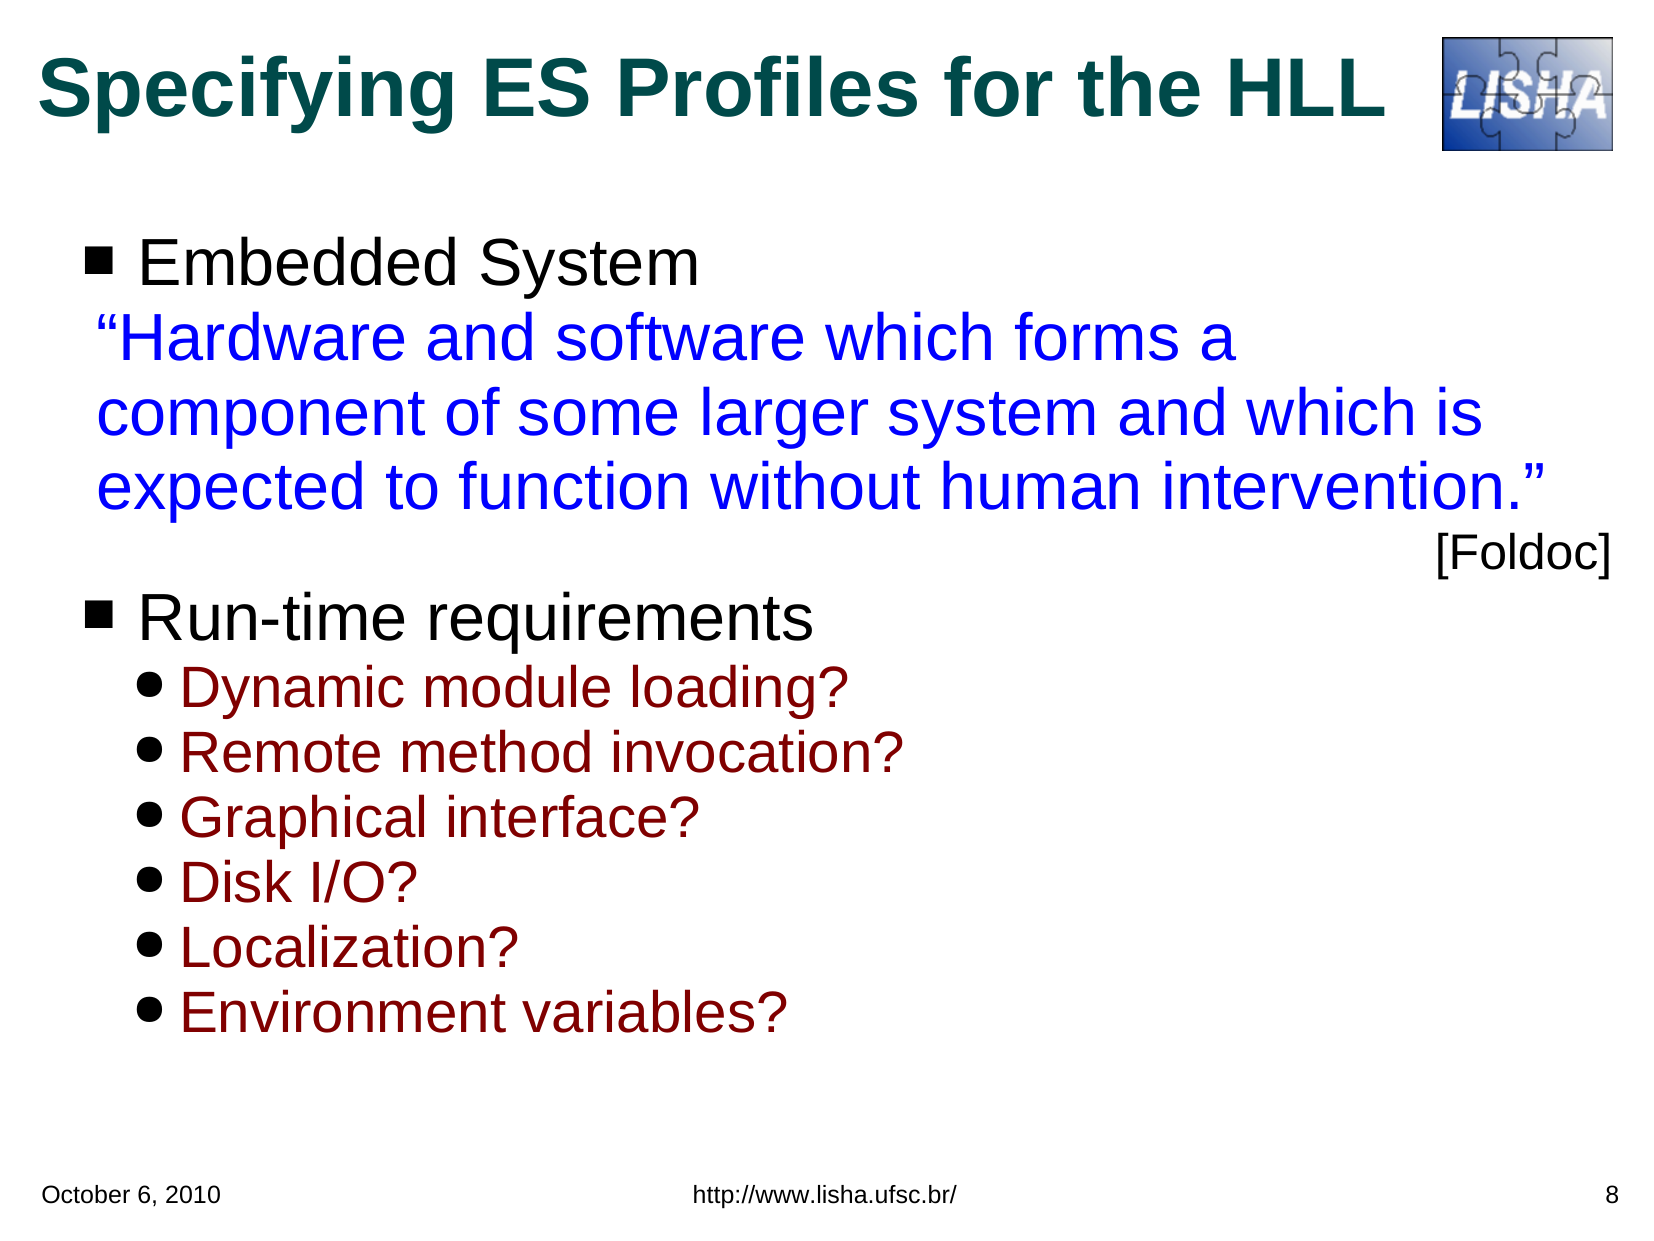

# Specifying ES Profiles for the HLL
Embedded System
“Hardware and software which forms a component of some larger system and which is expected to function without human intervention.”
[Foldoc]
Run-time requirements
Dynamic module loading?
Remote method invocation?
Graphical interface?
Disk I/O?
Localization?
Environment variables?